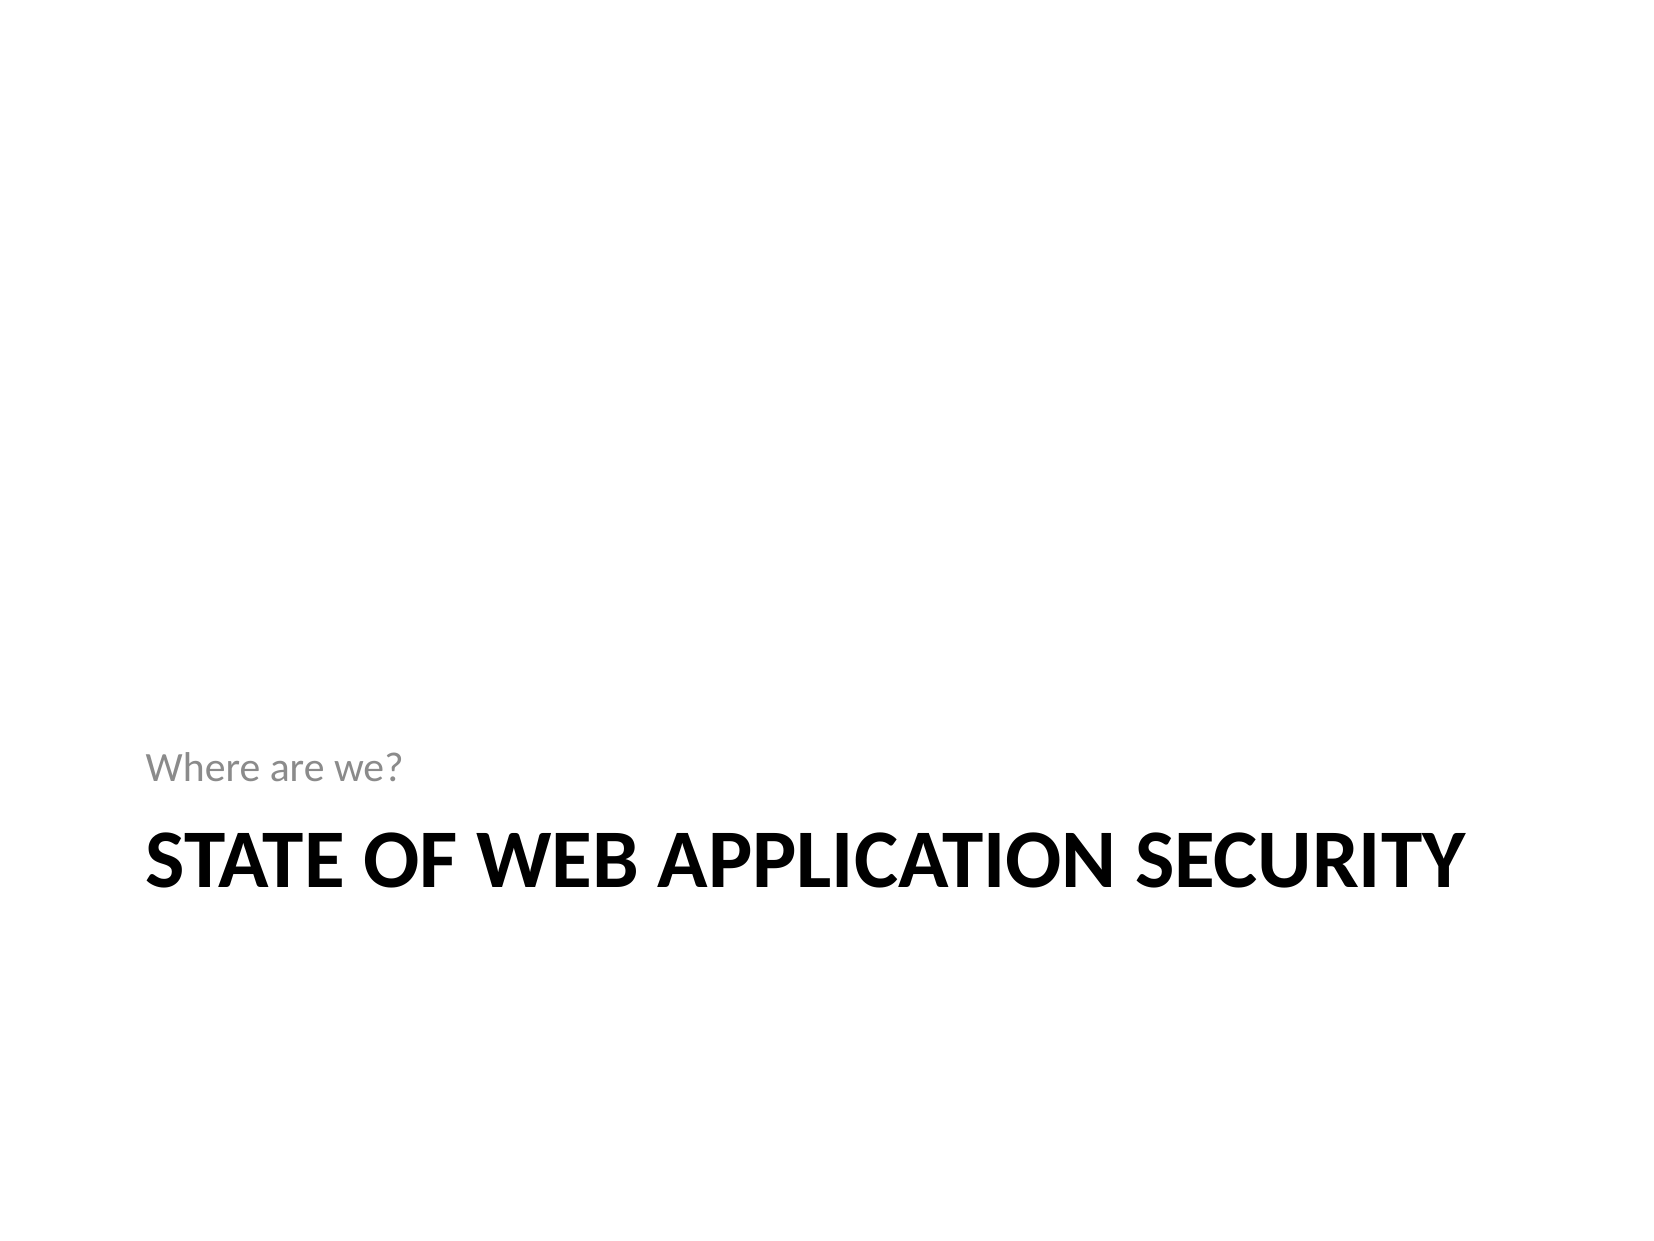

Where are we?
# State of Web Application security